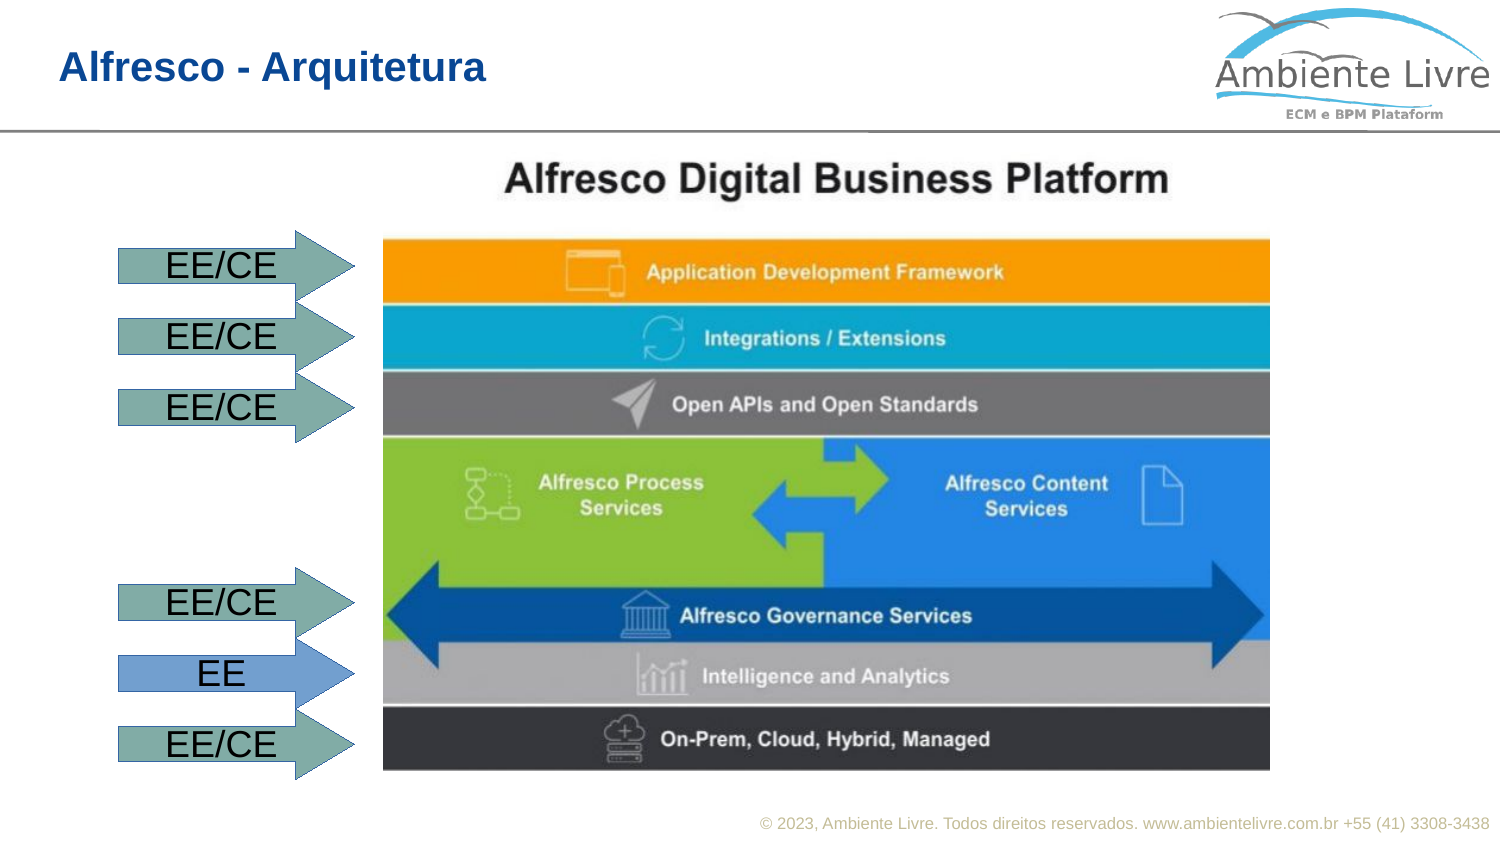

# Alfresco - Arquitetura
EE/CE
EE/CE
EE/CE
EE/CE
EE
EE/CE